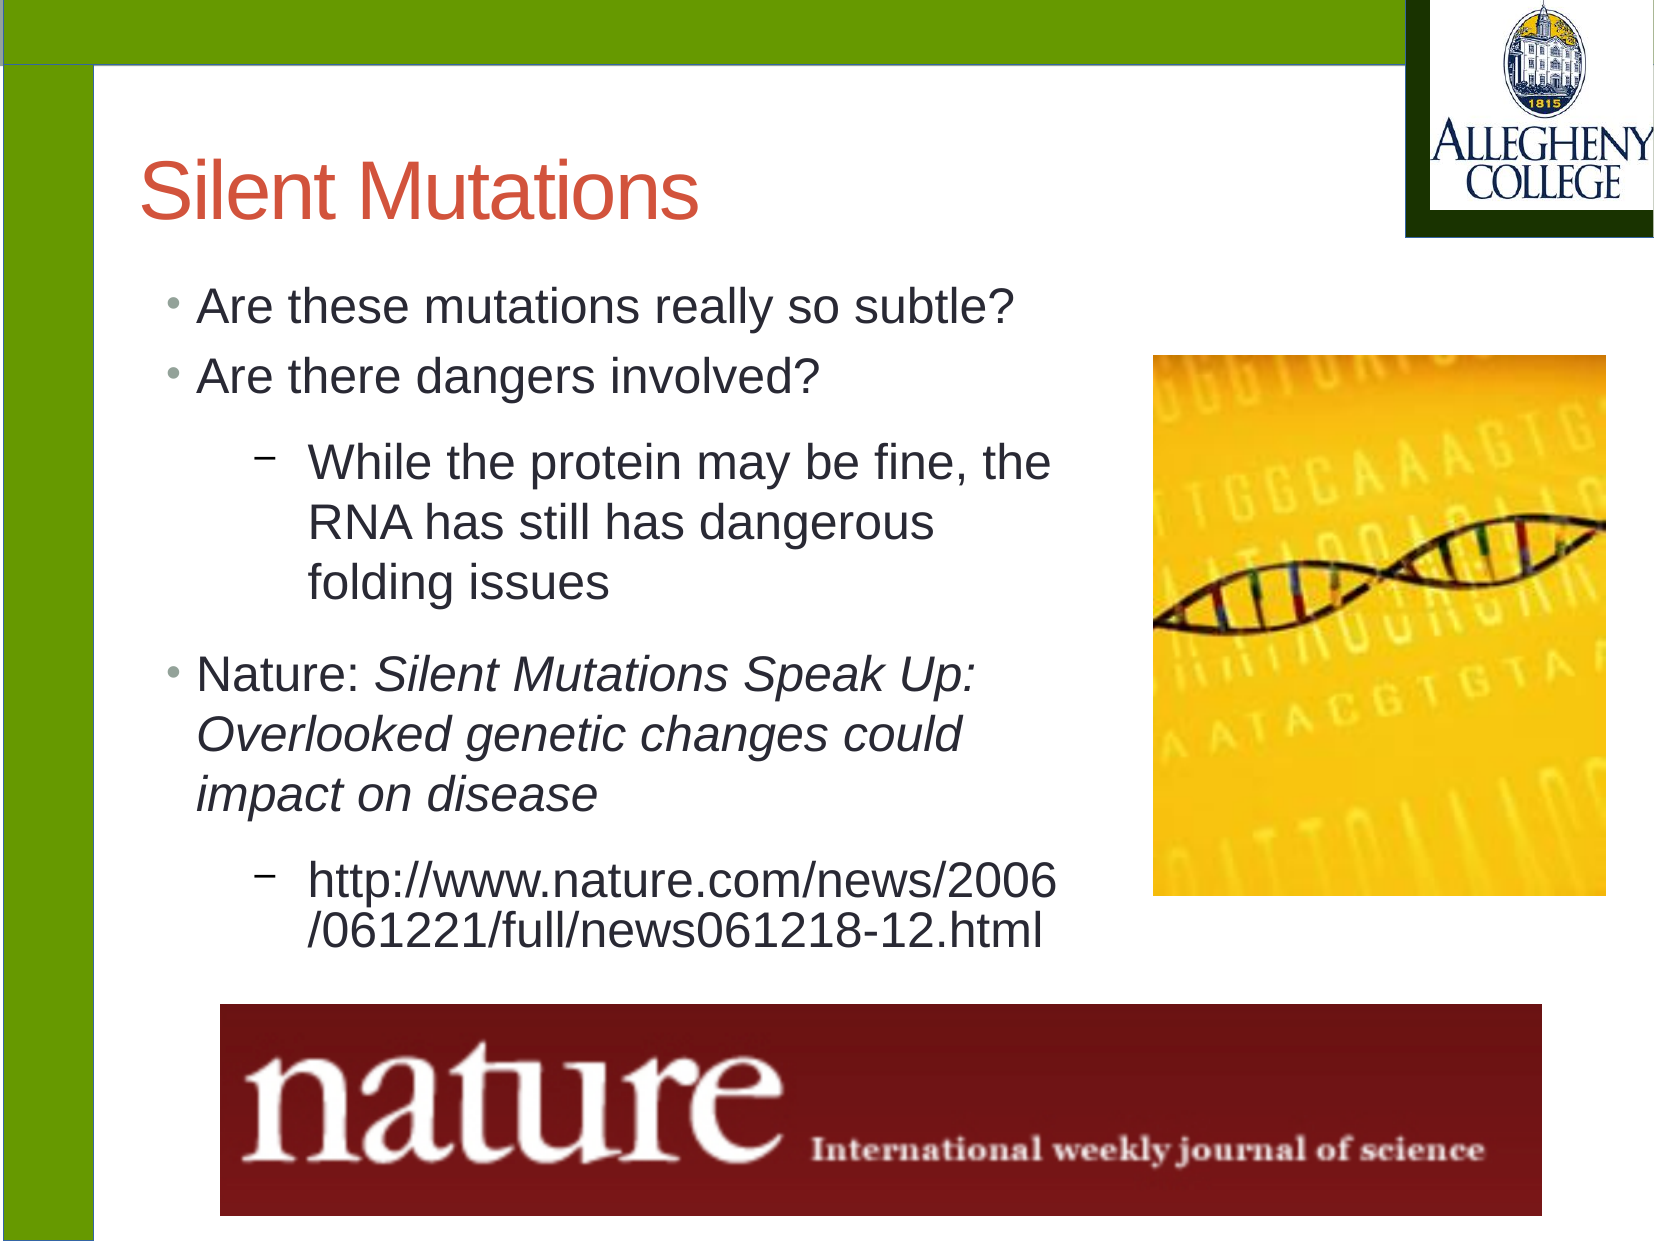

# Silent Mutations
Are these mutations really so subtle?
Are there dangers involved?
While the protein may be fine, the RNA has still has dangerous folding issues
Nature: Silent Mutations Speak Up: Overlooked genetic changes could impact on disease
http://www.nature.com/news/2006/061221/full/news061218-12.html